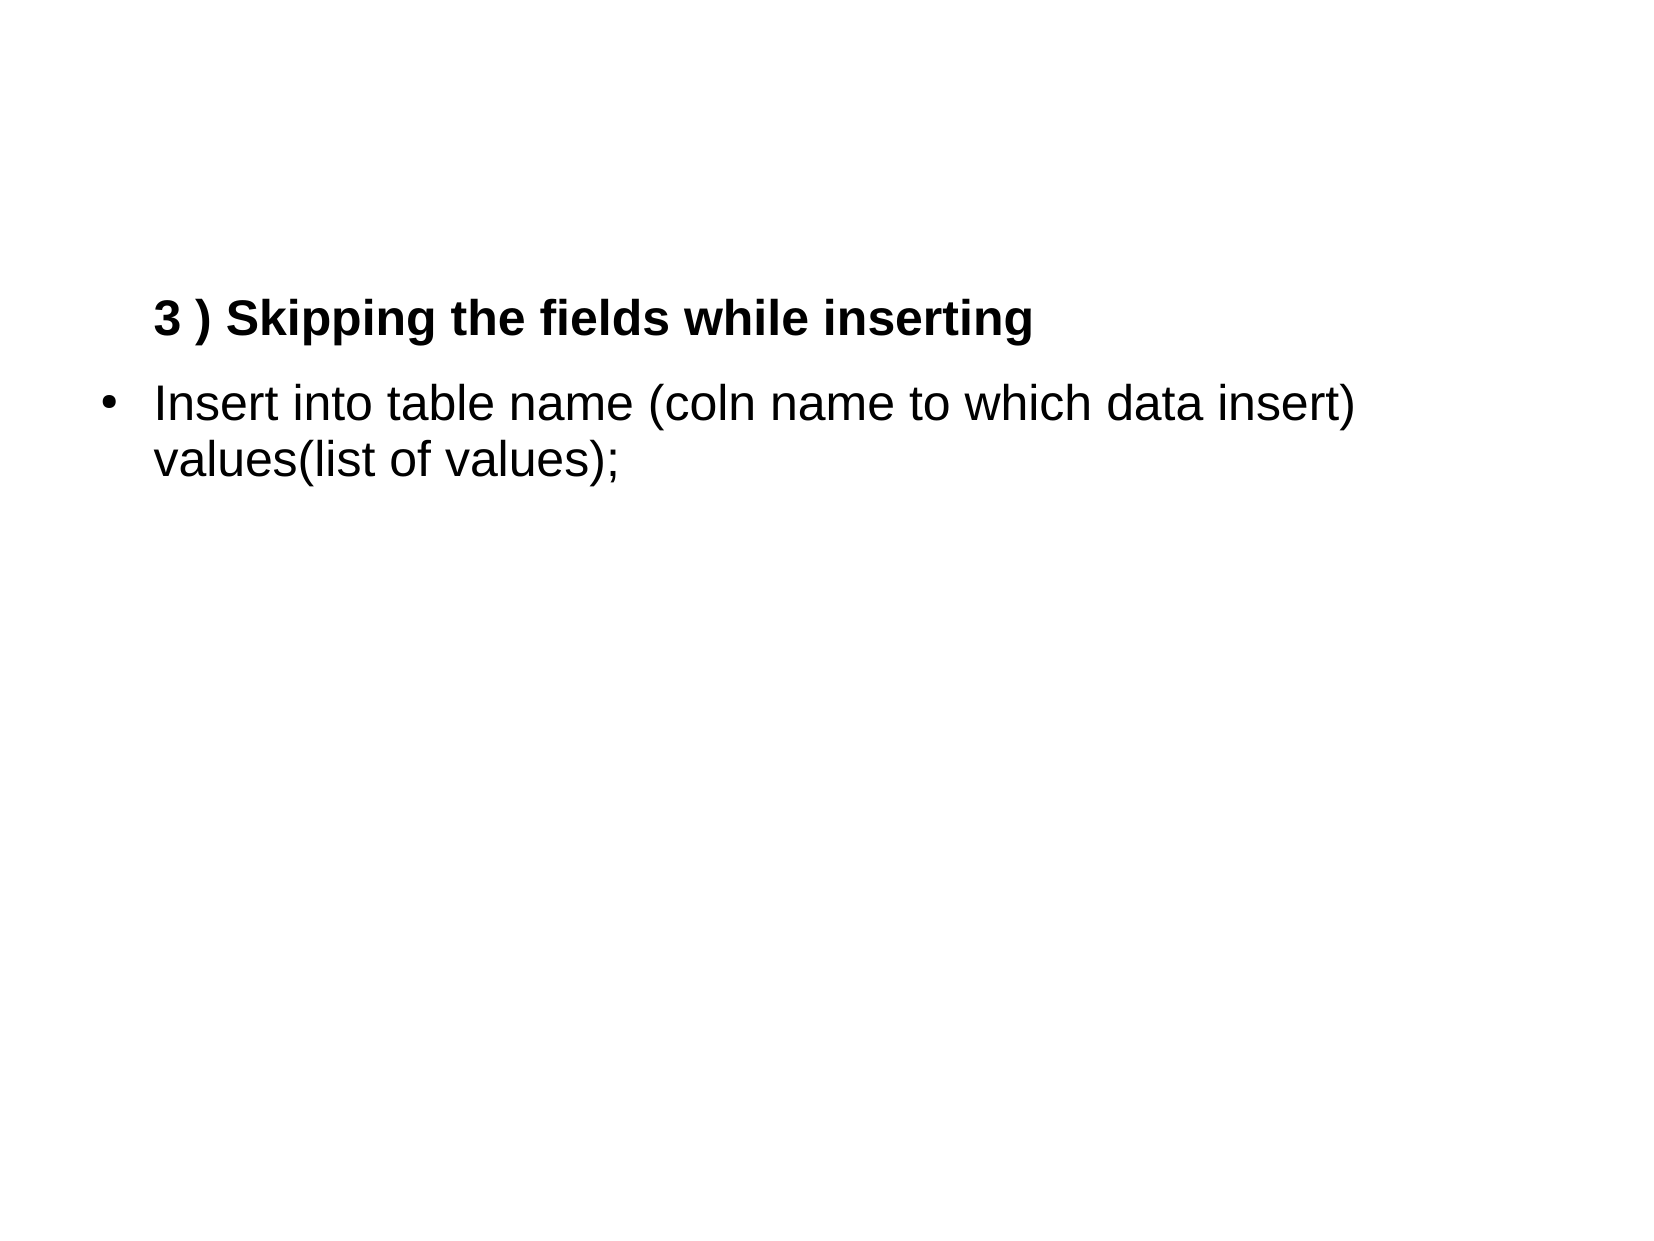

#
3 ) Skipping the fields while inserting
Insert into table name (coln name to which data insert) values(list of values);